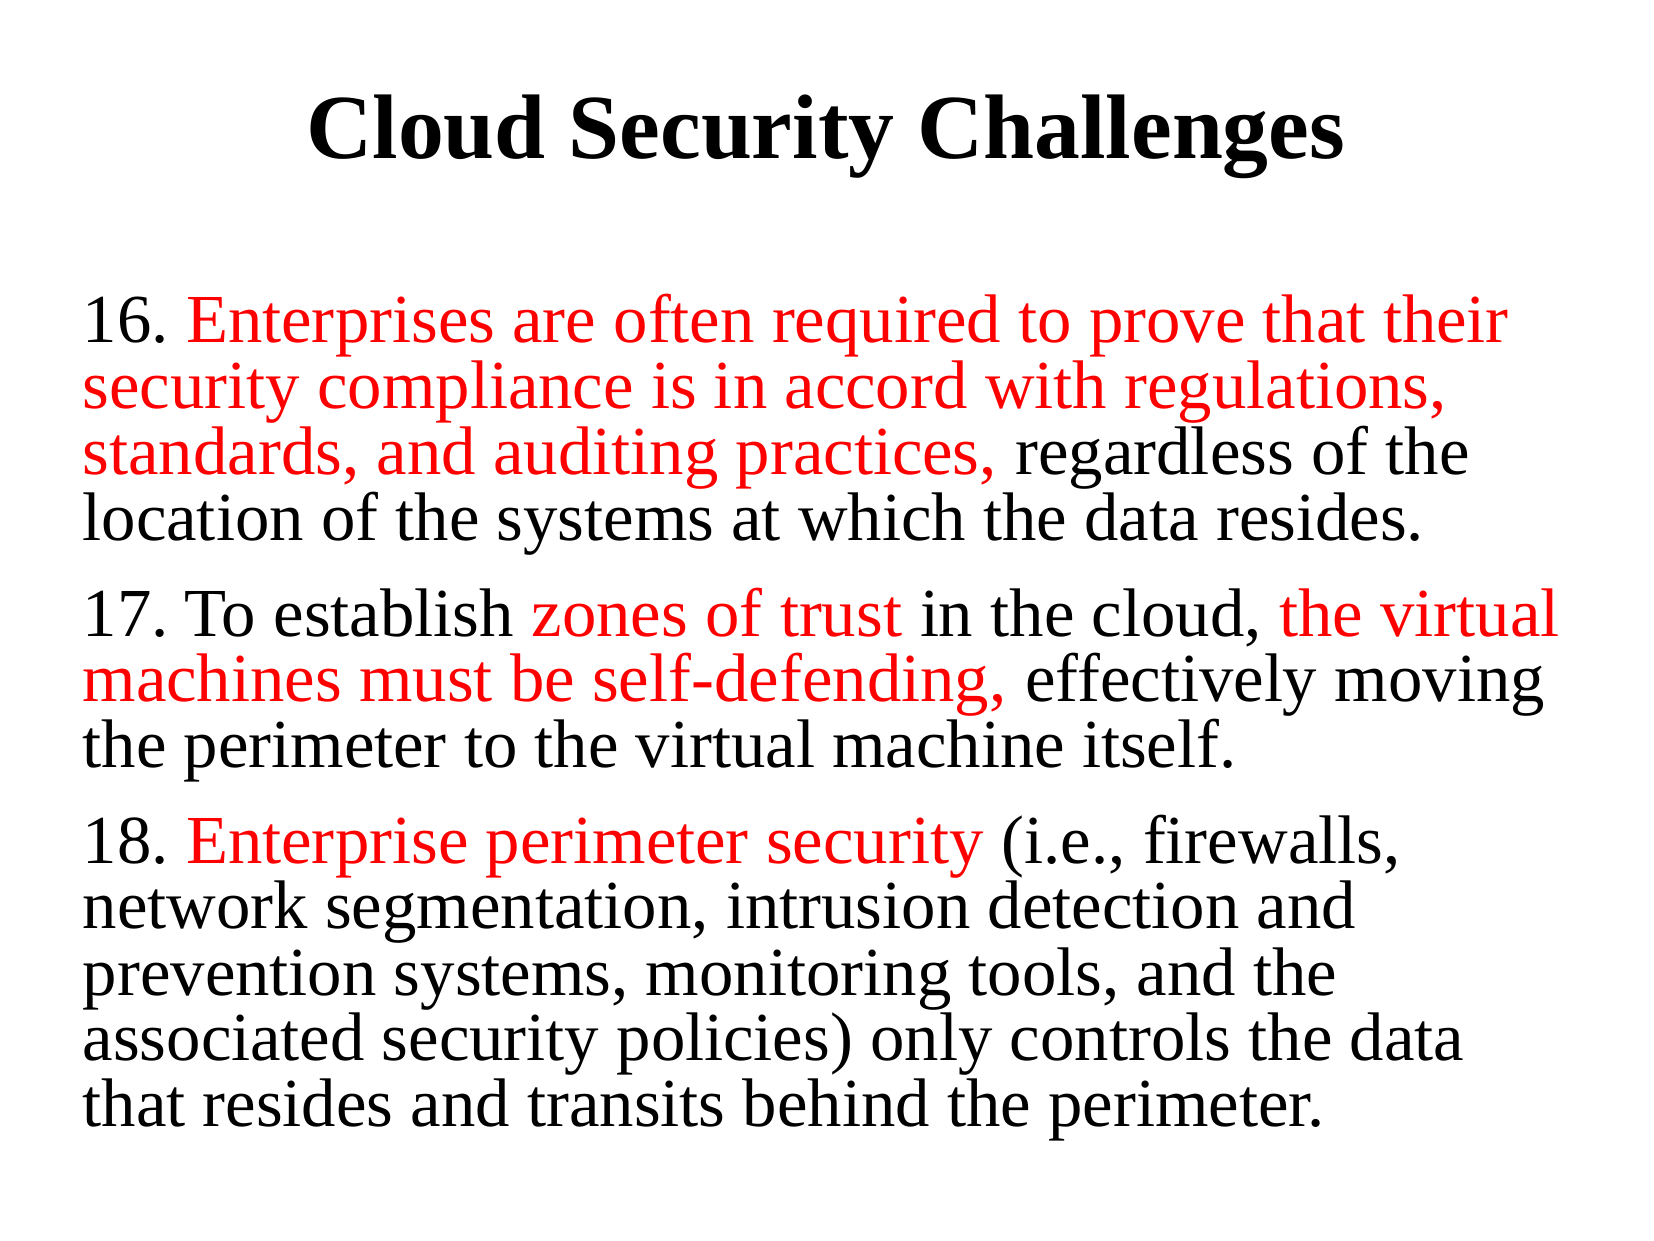

# Cloud Security Challenges
16. Enterprises are often required to prove that their security compliance is in accord with regulations, standards, and auditing practices, regardless of the location of the systems at which the data resides.
17. To establish zones of trust in the cloud, the virtual machines must be self-defending, effectively moving the perimeter to the virtual machine itself.
18. Enterprise perimeter security (i.e., firewalls, network segmentation, intrusion detection and prevention systems, monitoring tools, and the associated security policies) only controls the data that resides and transits behind the perimeter.